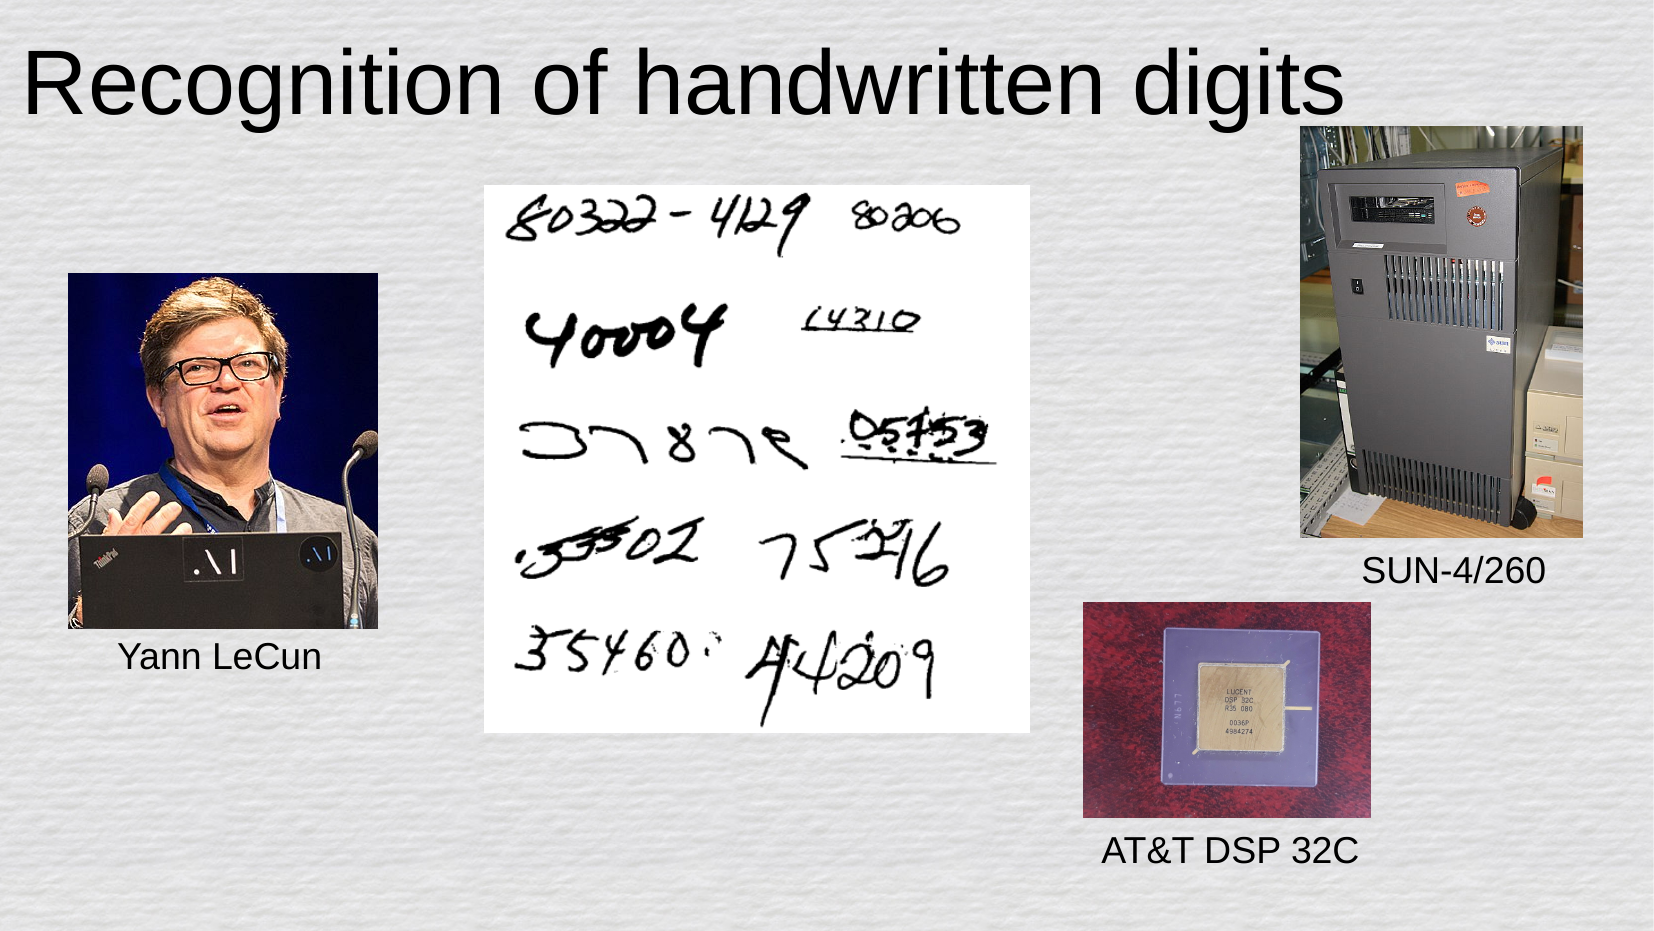

# Recognition of handwritten digits
SUN-4/260
Yann LeCun
AT&T DSP 32C